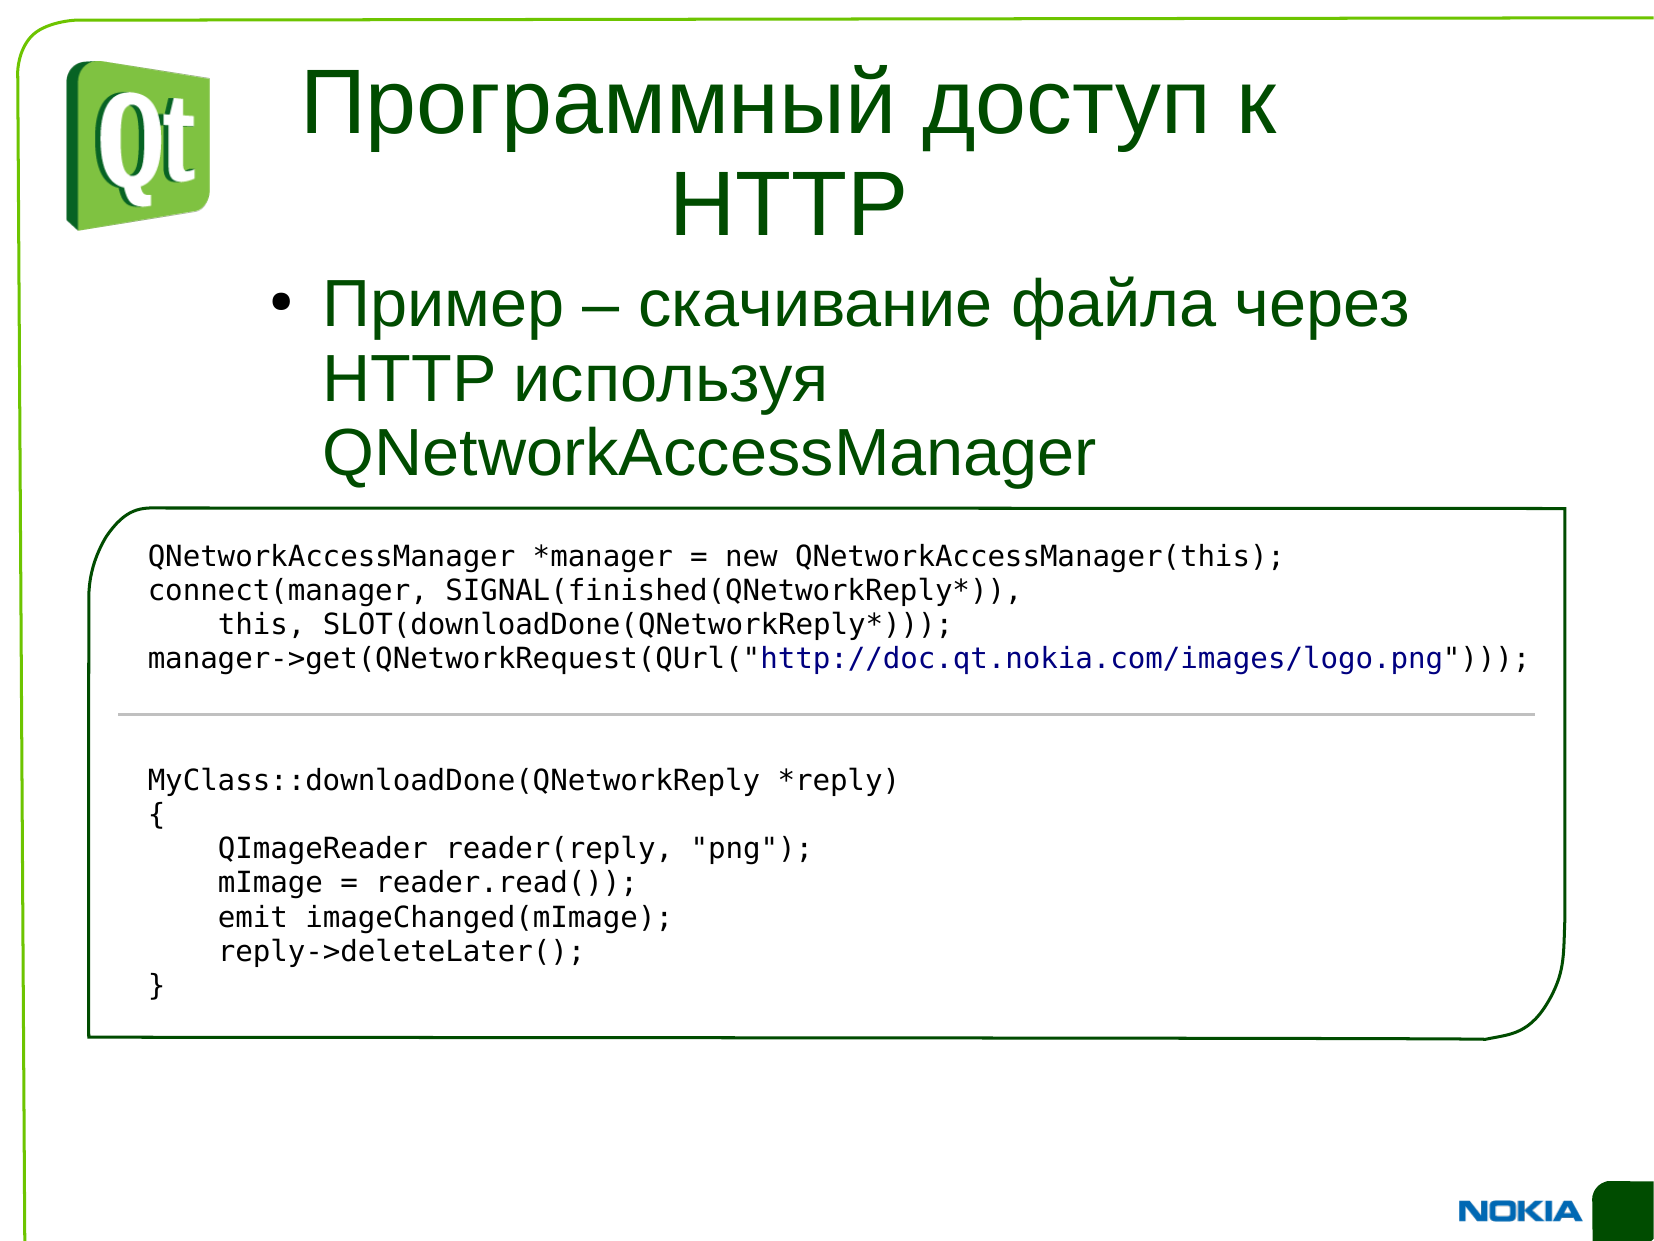

# Программный доступ к HTTP
Пример – скачивание файла через HTTP используя QNetworkAccessManager
QNetworkAccessManager *manager = new QNetworkAccessManager(this);
connect(manager, SIGNAL(finished(QNetworkReply*)),
 this, SLOT(downloadDone(QNetworkReply*)));
manager->get(QNetworkRequest(QUrl("http://doc.qt.nokia.com/images/logo.png")));
MyClass::downloadDone(QNetworkReply *reply)
{
 QImageReader reader(reply, "png");
 mImage = reader.read());
 emit imageChanged(mImage);
 reply->deleteLater();
}